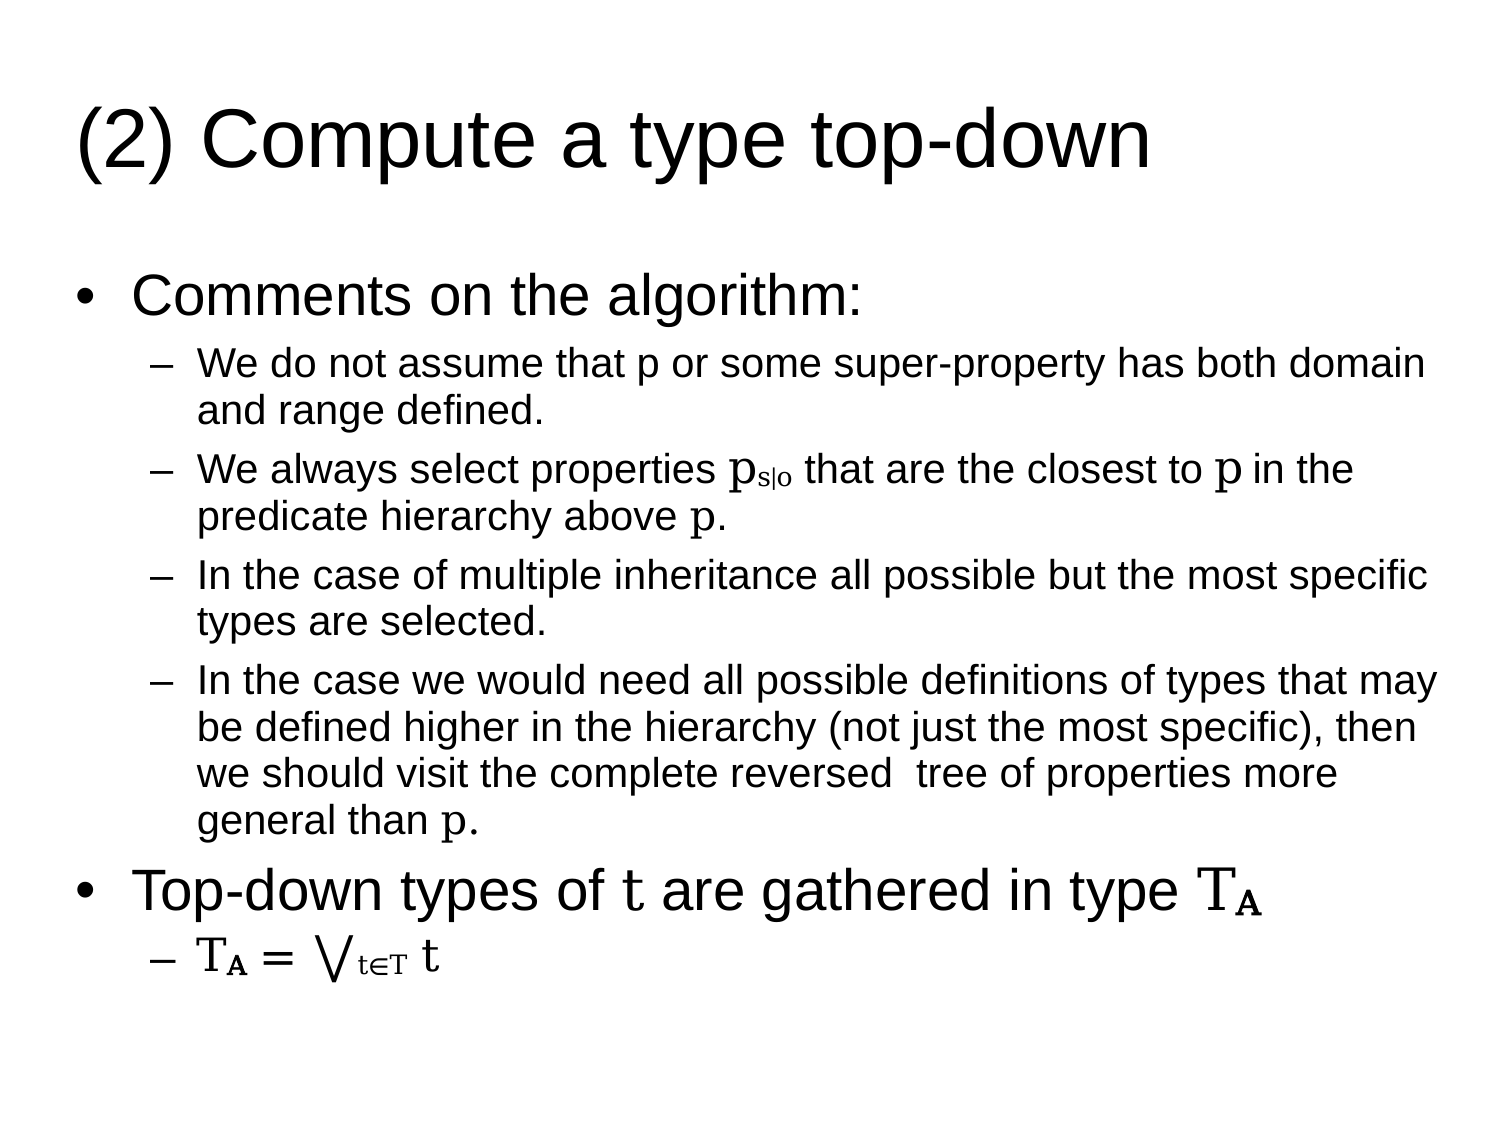

# (2) Compute a type top-down
Comments on the algorithm:
We do not assume that p or some super-property has both domain and range defined.
We always select properties ps|o that are the closest to p in the predicate hierarchy above p.
In the case of multiple inheritance all possible but the most specific types are selected.
In the case we would need all possible definitions of types that may be defined higher in the hierarchy (not just the most specific), then we should visit the complete reversed tree of properties more general than p.
Top-down types of t are gathered in type TA
TA = ⋁t∈T t